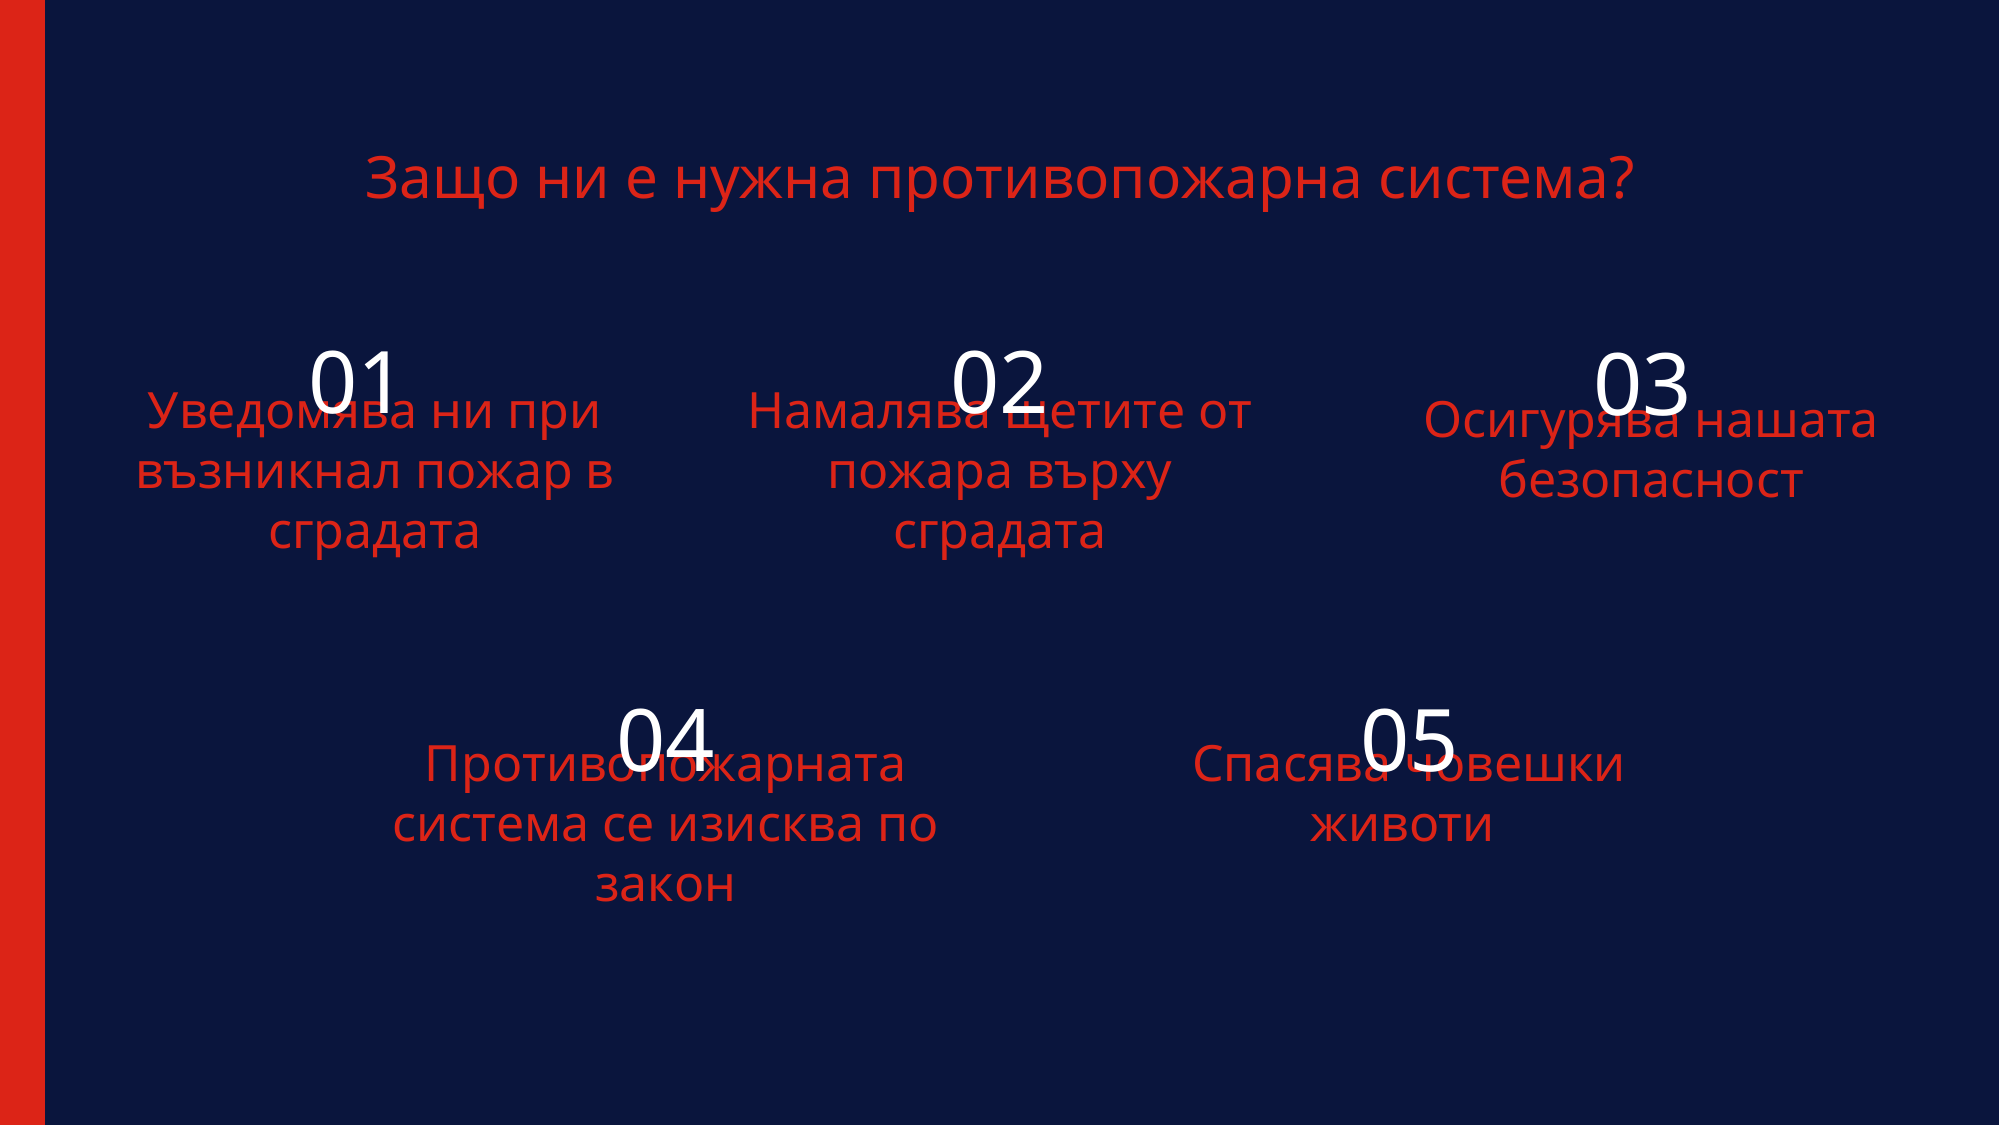

Защо ни е нужна противопожарна система?
01
02
03
Уведомява ни при възникнал пожар в сградата
Намалява щетите от пожара върху сградата
# Осигурява нашата безопасност
04
05
Противопожарната система се изисква по закон
Спасява човешки животи